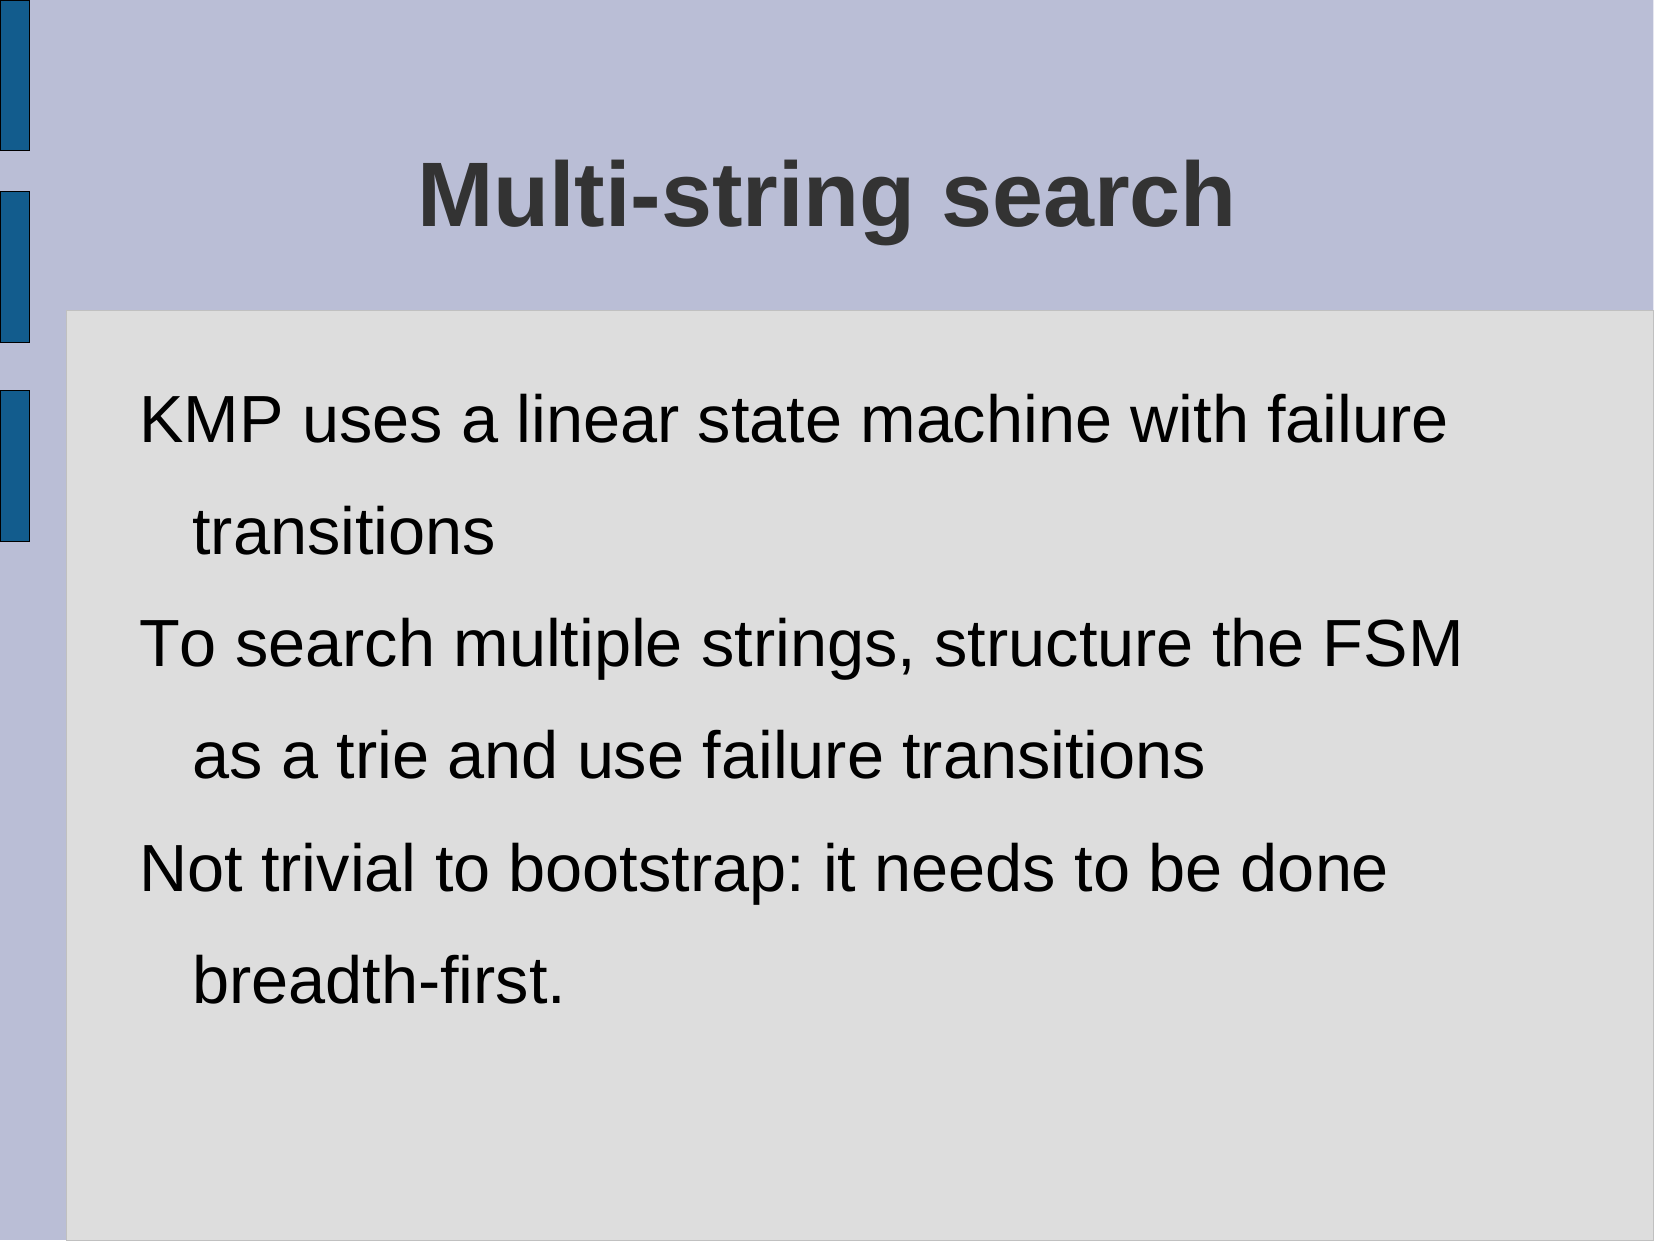

# Multi-string search
KMP uses a linear state machine with failure transitions
To search multiple strings, structure the FSM as a trie and use failure transitions
Not trivial to bootstrap: it needs to be done breadth-first.